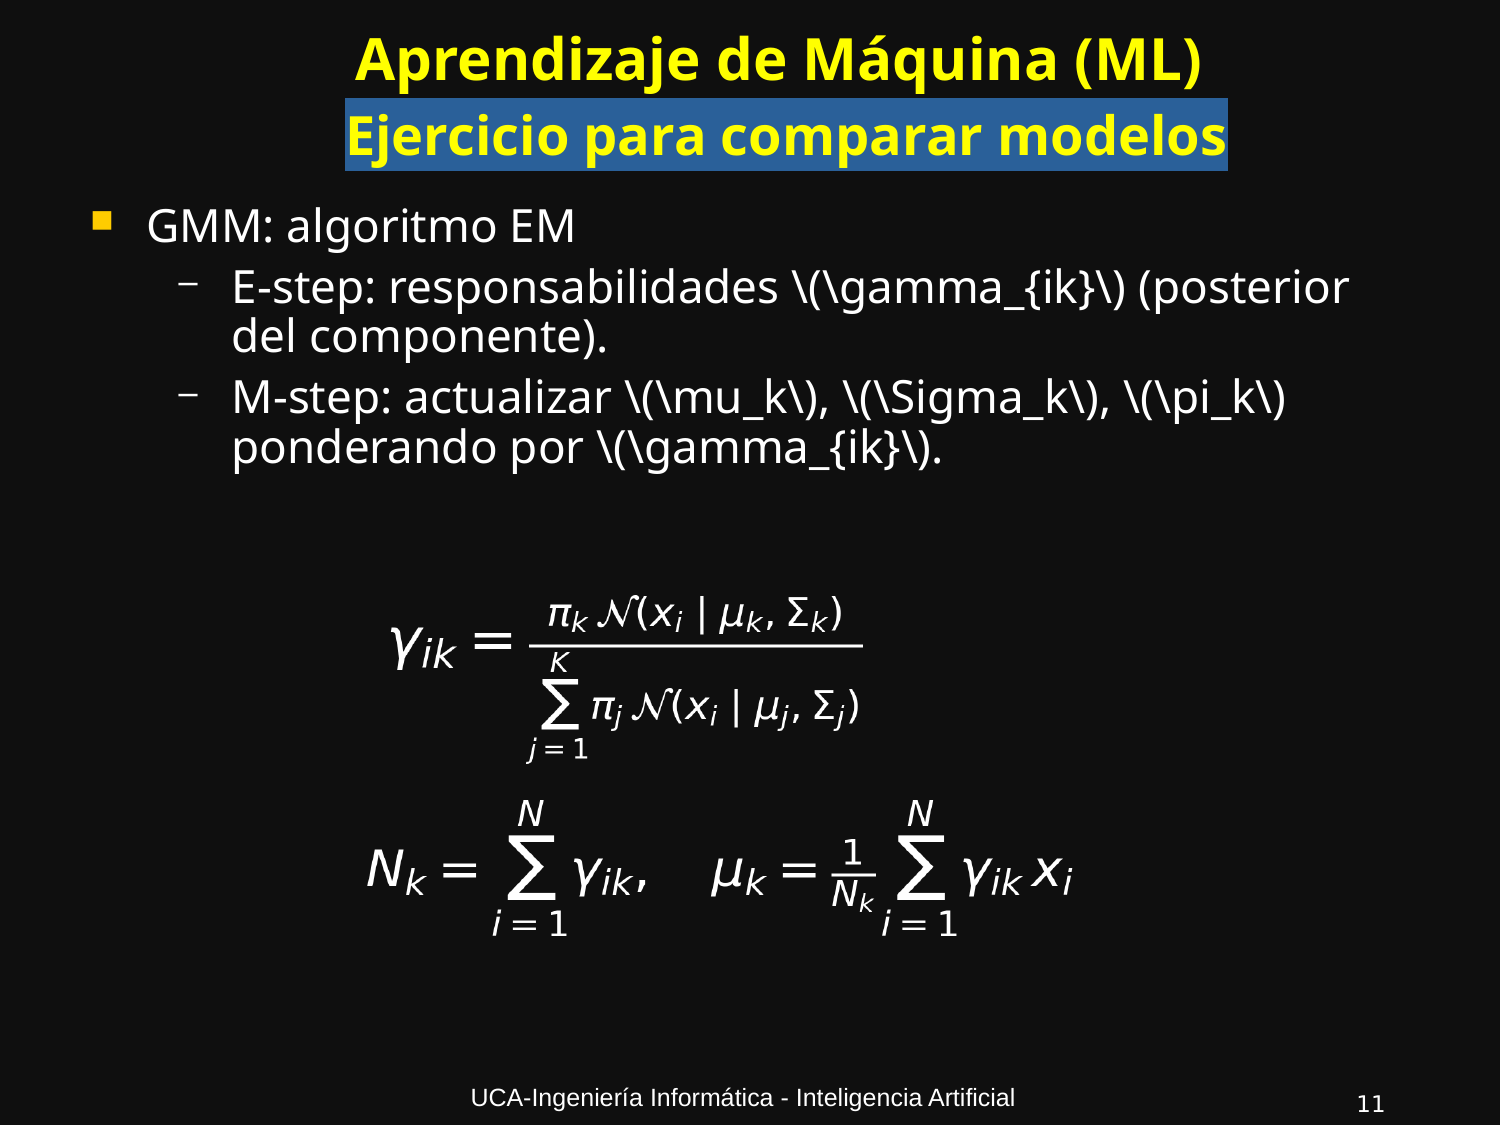

# Aprendizaje de Máquina (ML) Ejercicio para comparar modelos
GMM: algoritmo EM
E-step: responsabilidades \(\gamma_{ik}\) (posterior del componente).
M-step: actualizar \(\mu_k\), \(\Sigma_k\), \(\pi_k\) ponderando por \(\gamma_{ik}\).